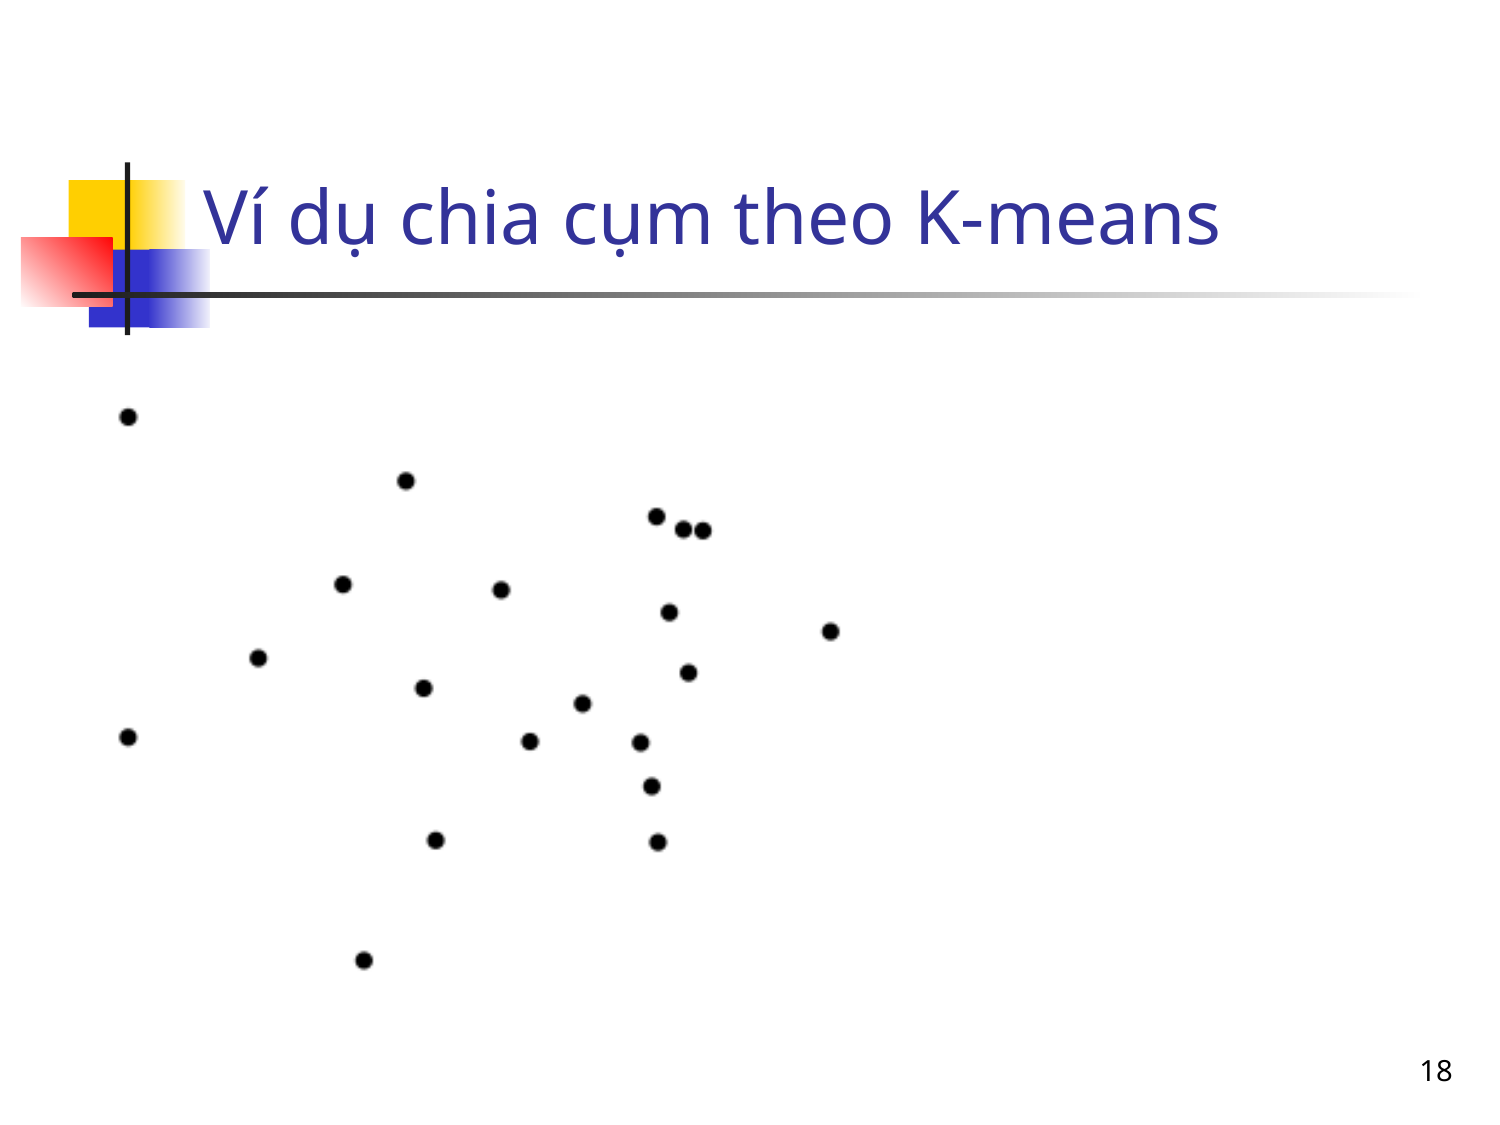

# Ví dụ chia cụm theo K-means